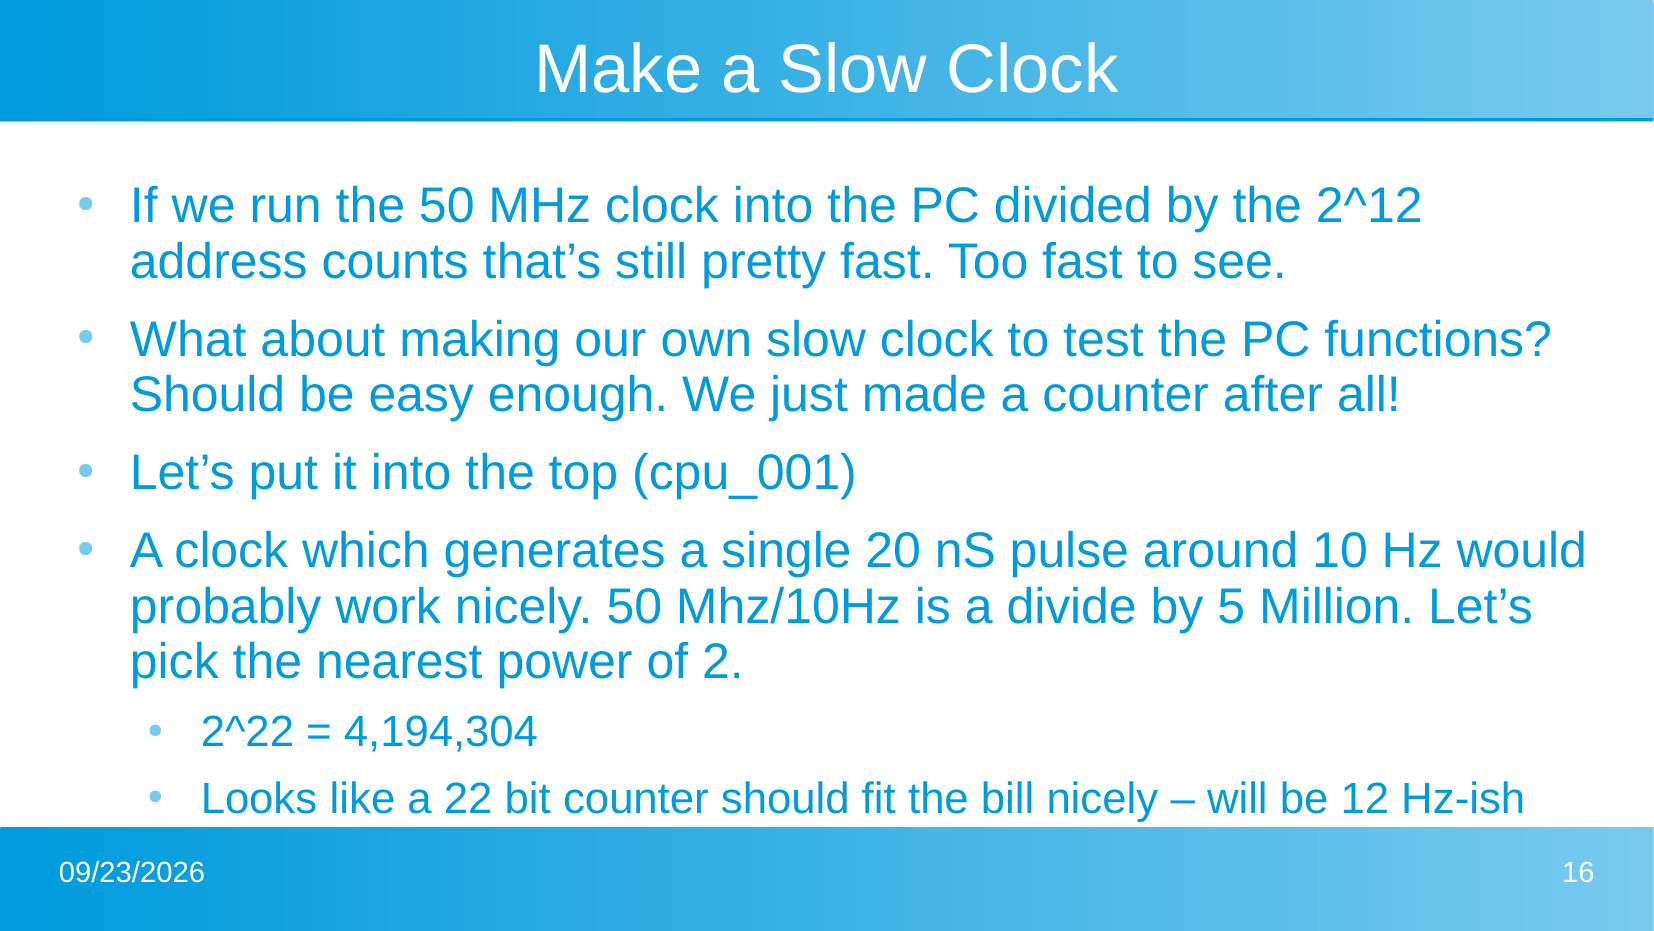

# Make a Slow Clock
If we run the 50 MHz clock into the PC divided by the 2^12 address counts that’s still pretty fast. Too fast to see.
What about making our own slow clock to test the PC functions? Should be easy enough. We just made a counter after all!
Let’s put it into the top (cpu_001)
A clock which generates a single 20 nS pulse around 10 Hz would probably work nicely. 50 Mhz/10Hz is a divide by 5 Million. Let’s pick the nearest power of 2.
2^22 = 4,194,304
Looks like a 22 bit counter should fit the bill nicely – will be 12 Hz-ish
16